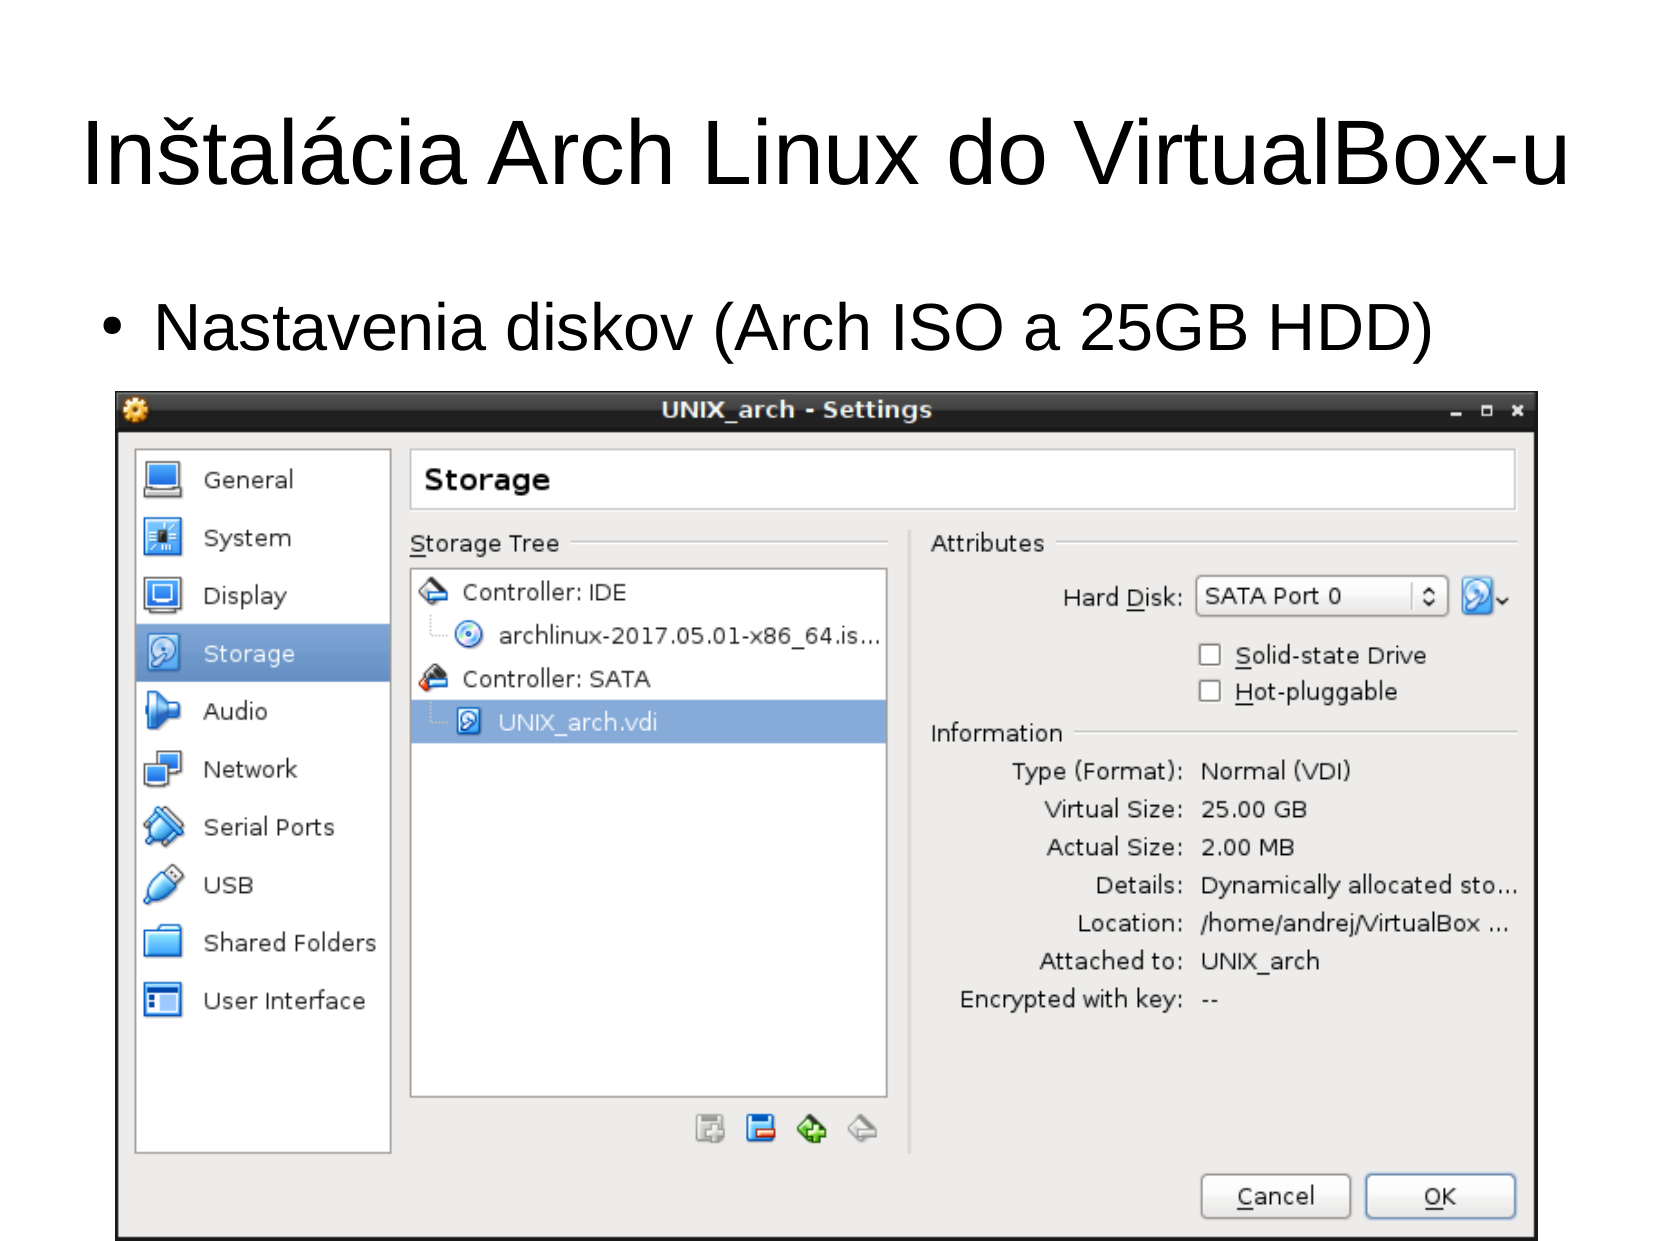

# Inštalácia Arch Linux do VirtualBox-u
Nastavenia diskov (Arch ISO a 25GB HDD)